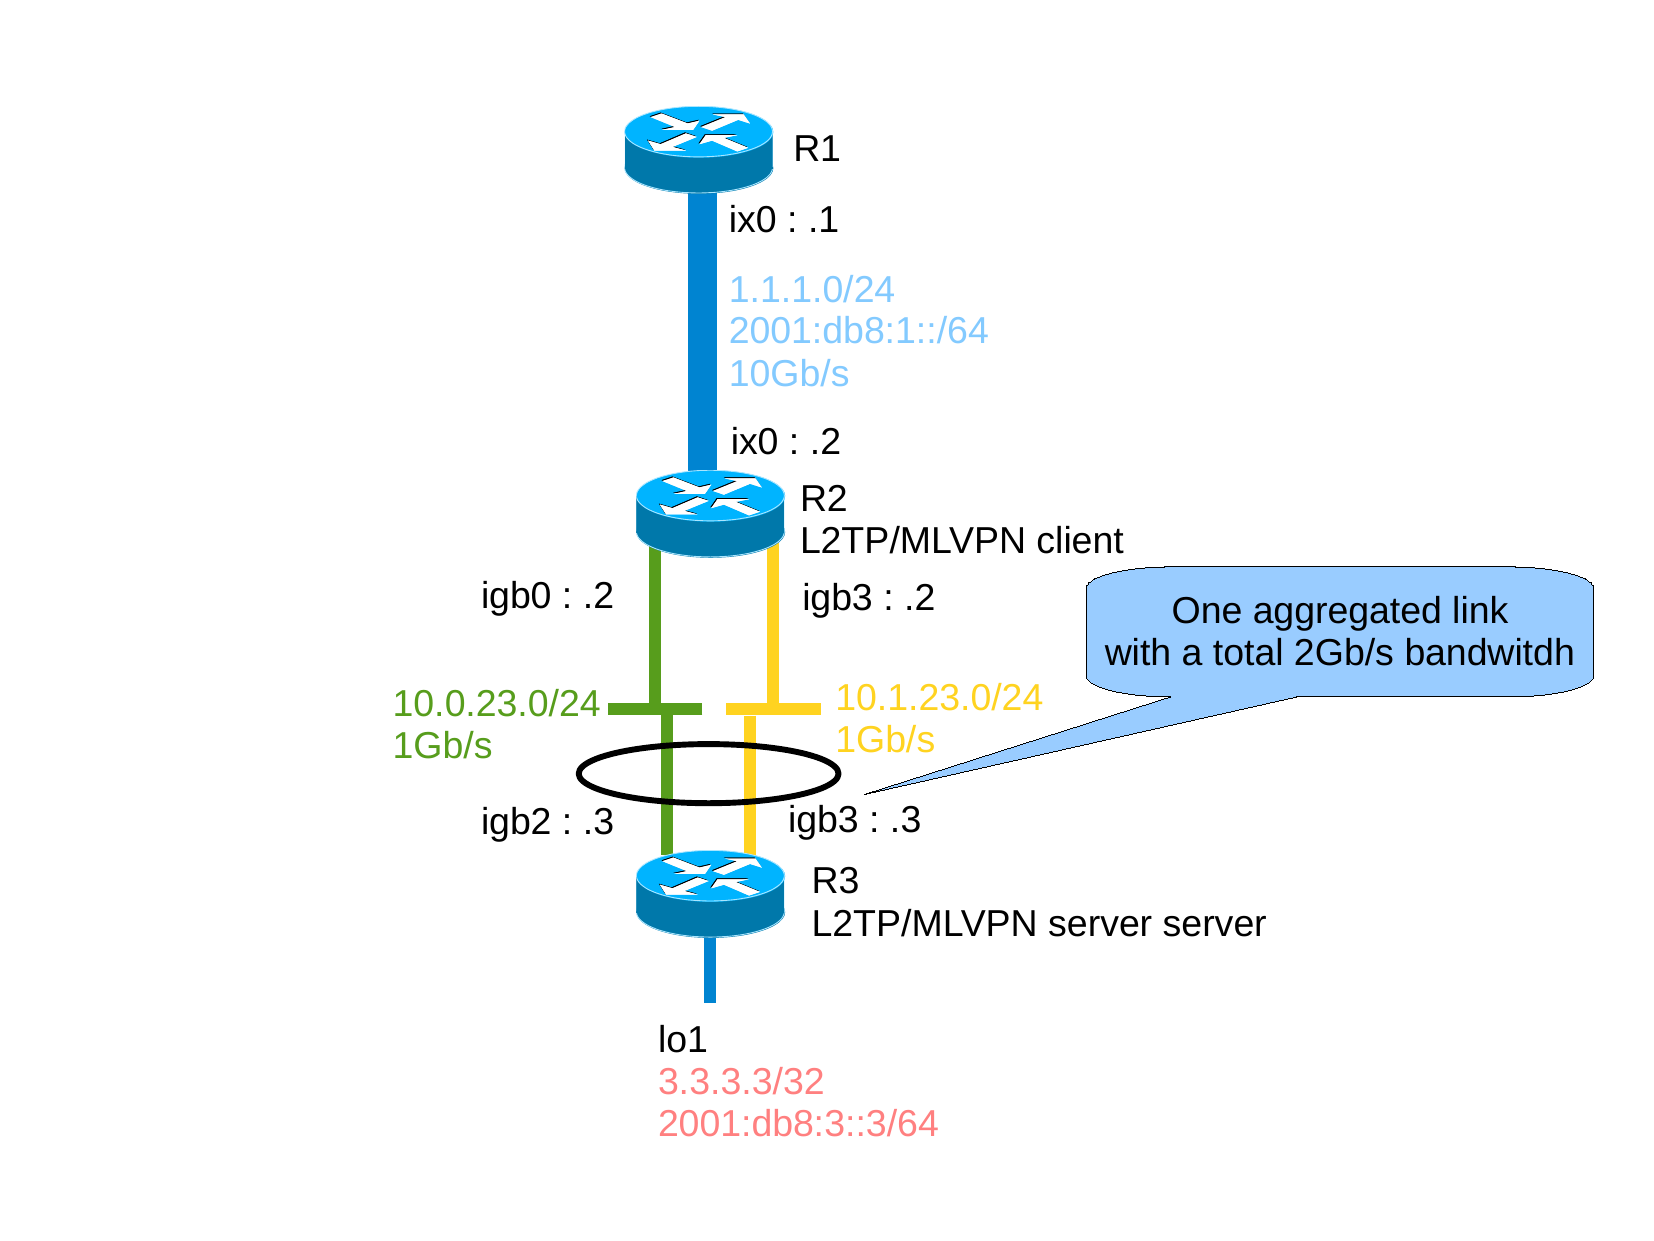

R1
ix0 : .1
1.1.1.0/24
2001:db8:1::/64
10Gb/s
ix0 : .2
R2
L2TP/MLVPN client
igb0 : .2
One aggregated link
with a total 2Gb/s bandwitdh
igb3 : .2
10.1.23.0/24
1Gb/s
10.0.23.0/24
1Gb/s
igb3 : .3
igb2 : .3
R3
L2TP/MLVPN server server
lo1
3.3.3.3/32
2001:db8:3::3/64